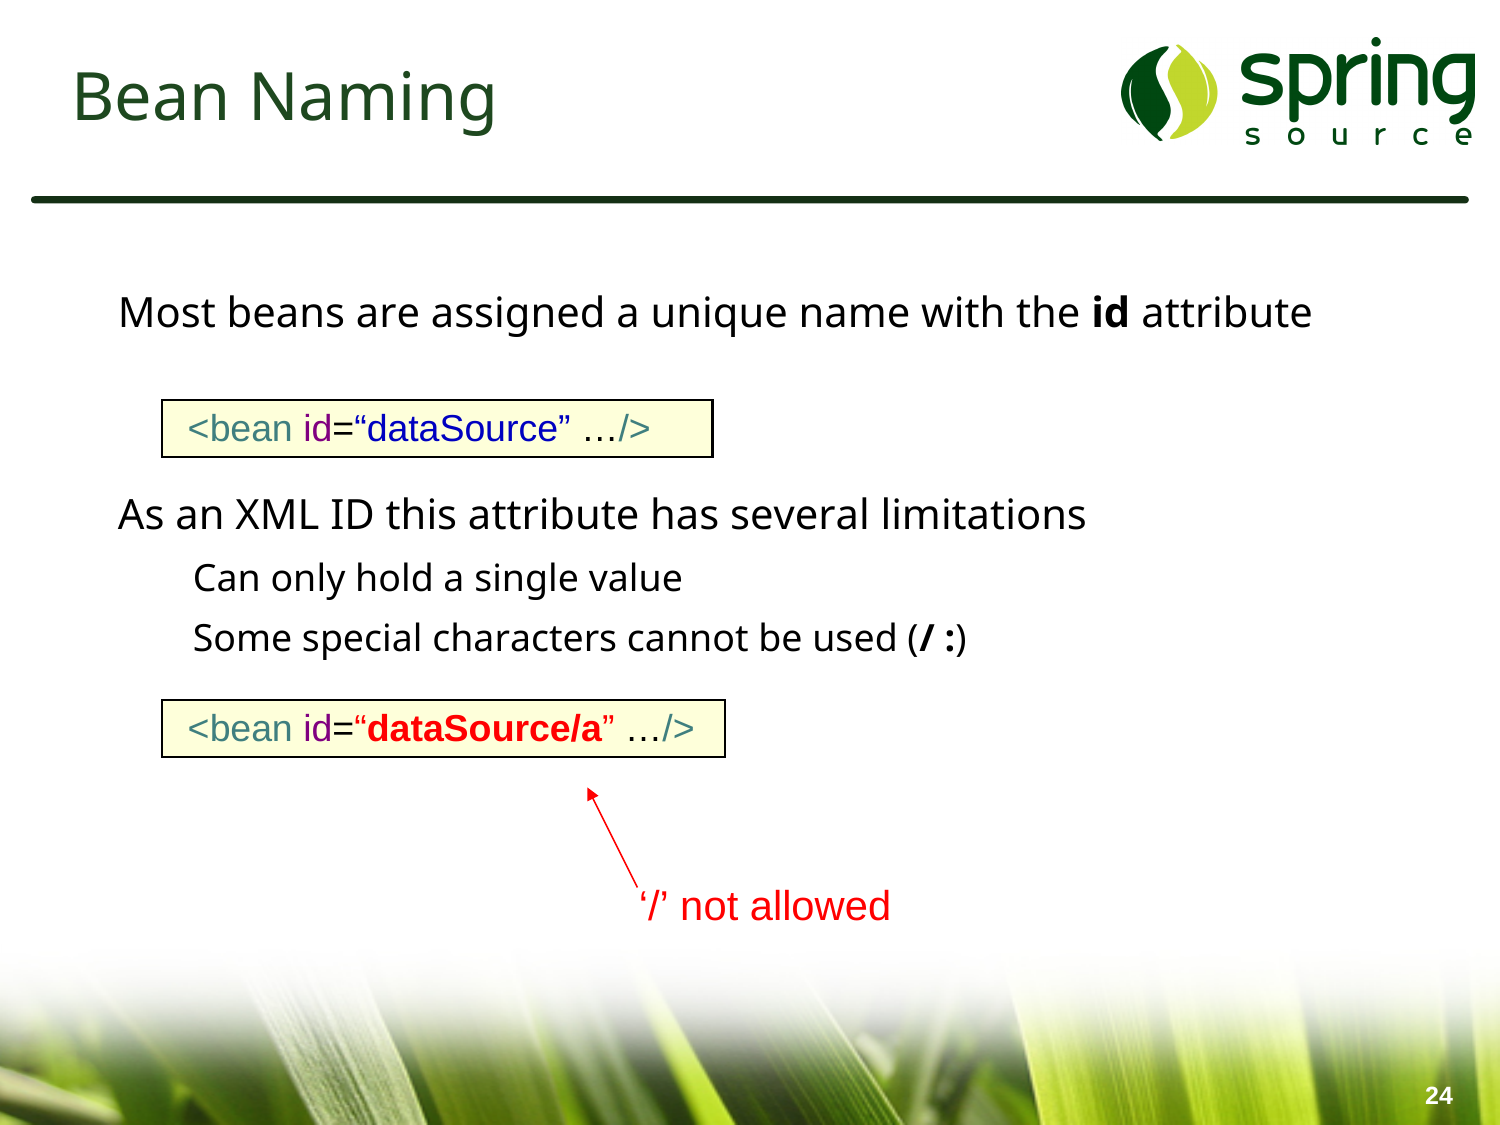

# Bean Naming
Most beans are assigned a unique name with the id attribute
As an XML ID this attribute has several limitations
Can only hold a single value
Some special characters cannot be used (/ :)
 <bean id=“dataSource” …/>
 <bean id=“dataSource/a” …/>
 ‘/’ not allowed